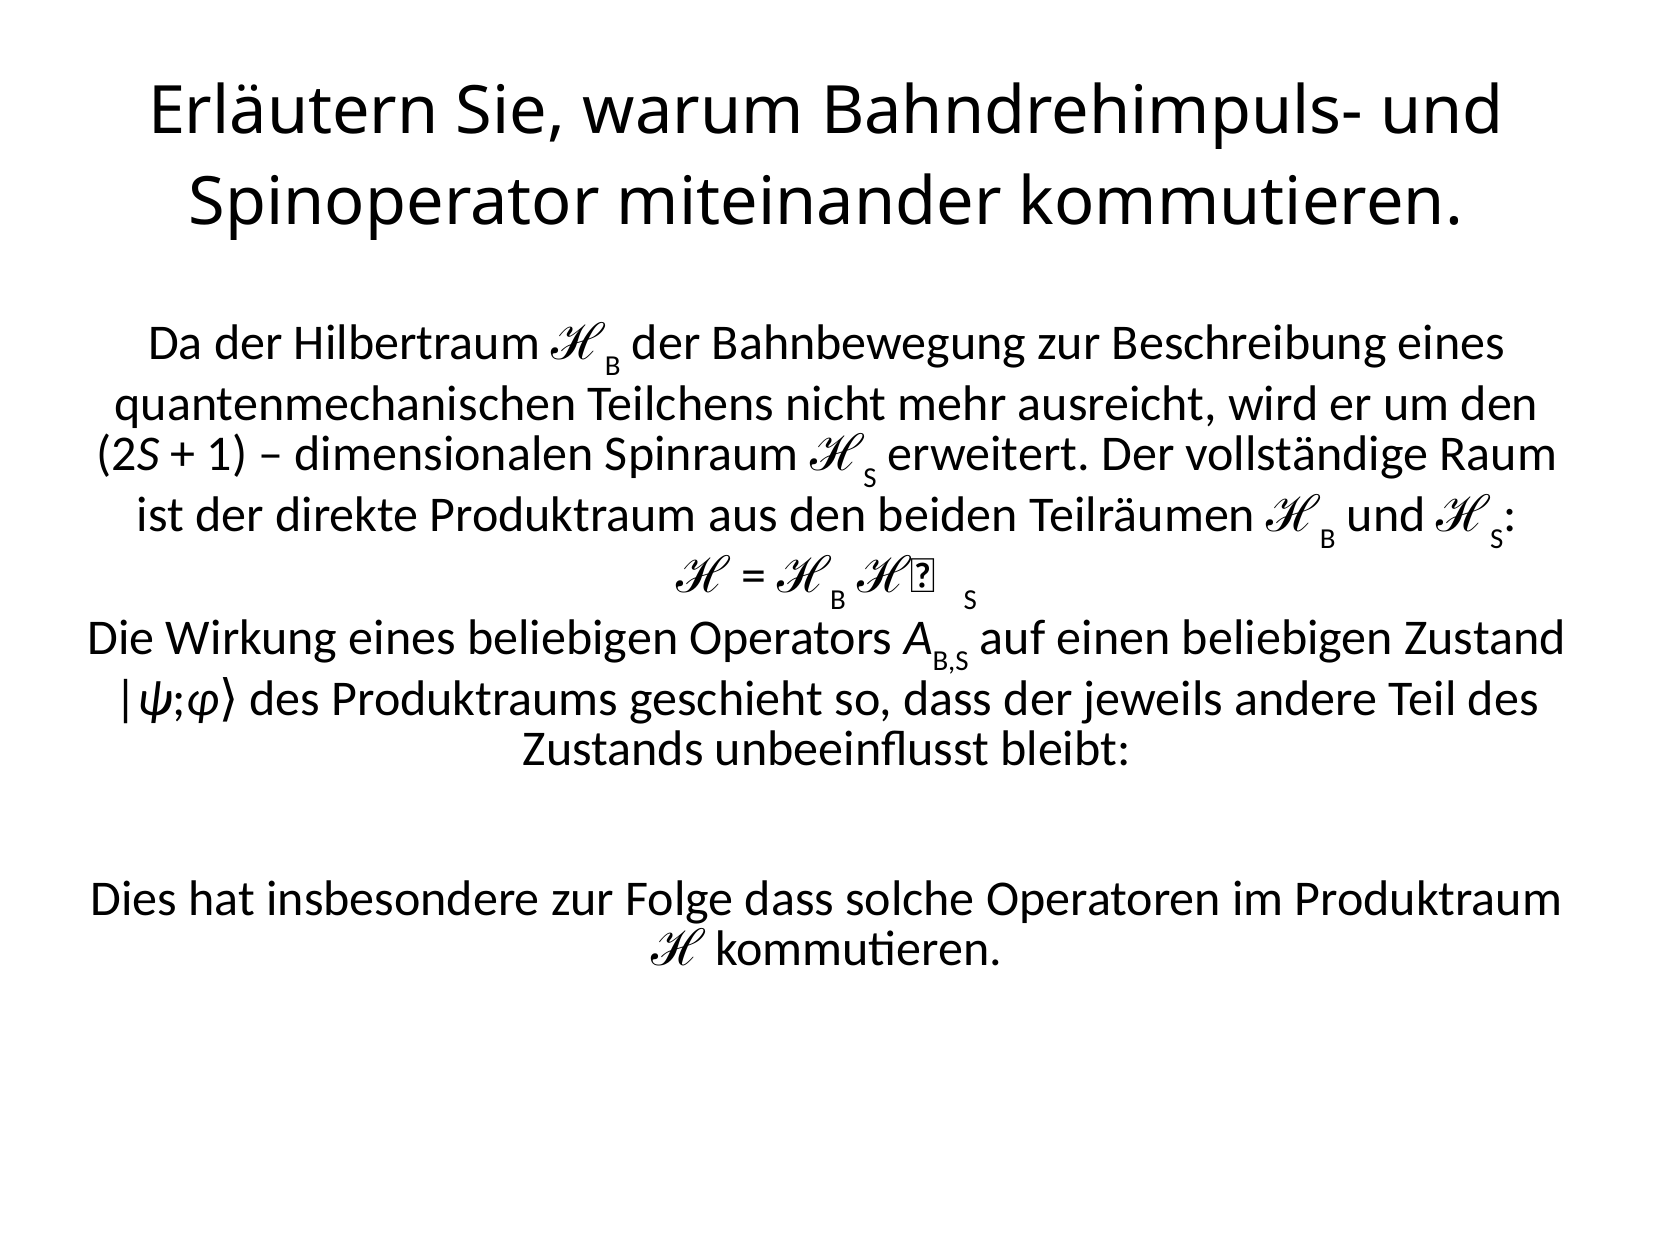

# Erläutern Sie, warum Bahndrehimpuls- und Spinoperator miteinander kommutieren.
Da der Hilbertraum ℋB der Bahnbewegung zur Beschreibung eines quantenmechanischen Teilchens nicht mehr ausreicht, wird er um den (2S + 1) – dimensionalen Spinraum ℋS erweitert. Der vollständige Raum ist der direkte Produktraum aus den beiden Teilräumen ℋB und ℋS:
ℋ = ℋB ⦻ ℋS
Die Wirkung eines beliebigen Operators AB,S auf einen beliebigen Zustand |ψ;φ⟩ des Produktraums geschieht so, dass der jeweils andere Teil des Zustands unbeeinflusst bleibt:
Dies hat insbesondere zur Folge dass solche Operatoren im Produktraum ℋ kommutieren.